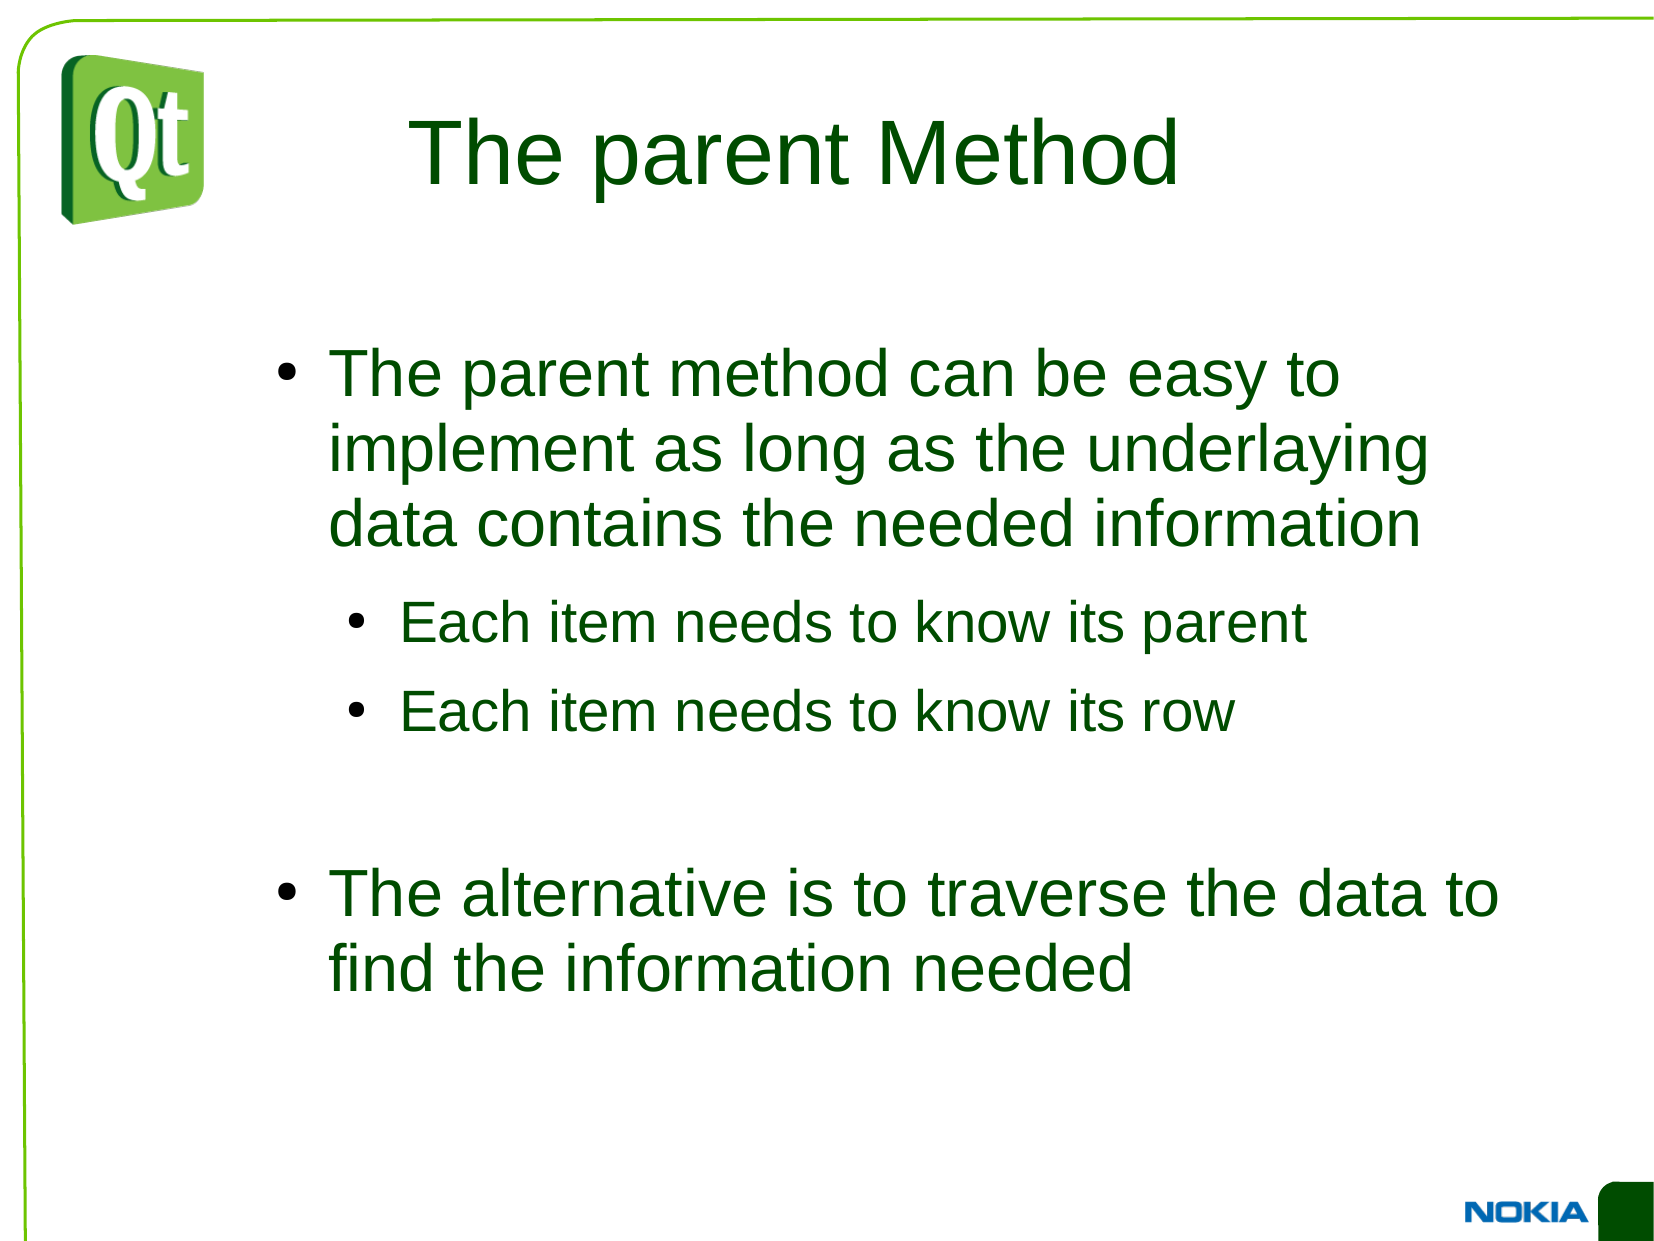

# The parent Method
The parent method can be easy to implement as long as the underlaying data contains the needed information
Each item needs to know its parent
Each item needs to know its row
The alternative is to traverse the data to find the information needed